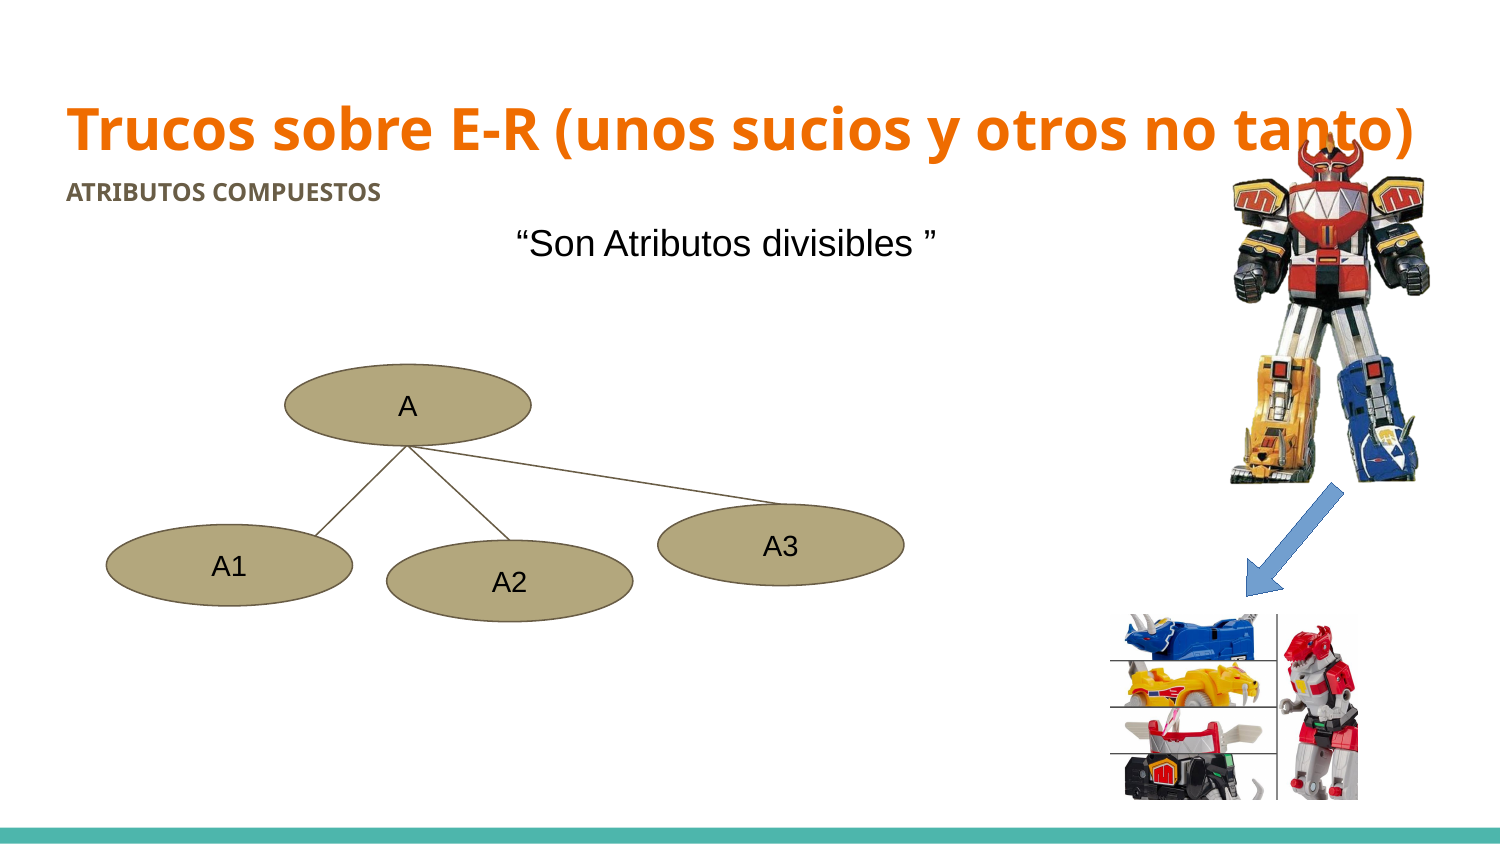

# Trucos sobre E-R (unos sucios y otros no tanto)
ATRIBUTOS COMPUESTOS
“Son Atributos divisibles ”
A
A3
A1
A2